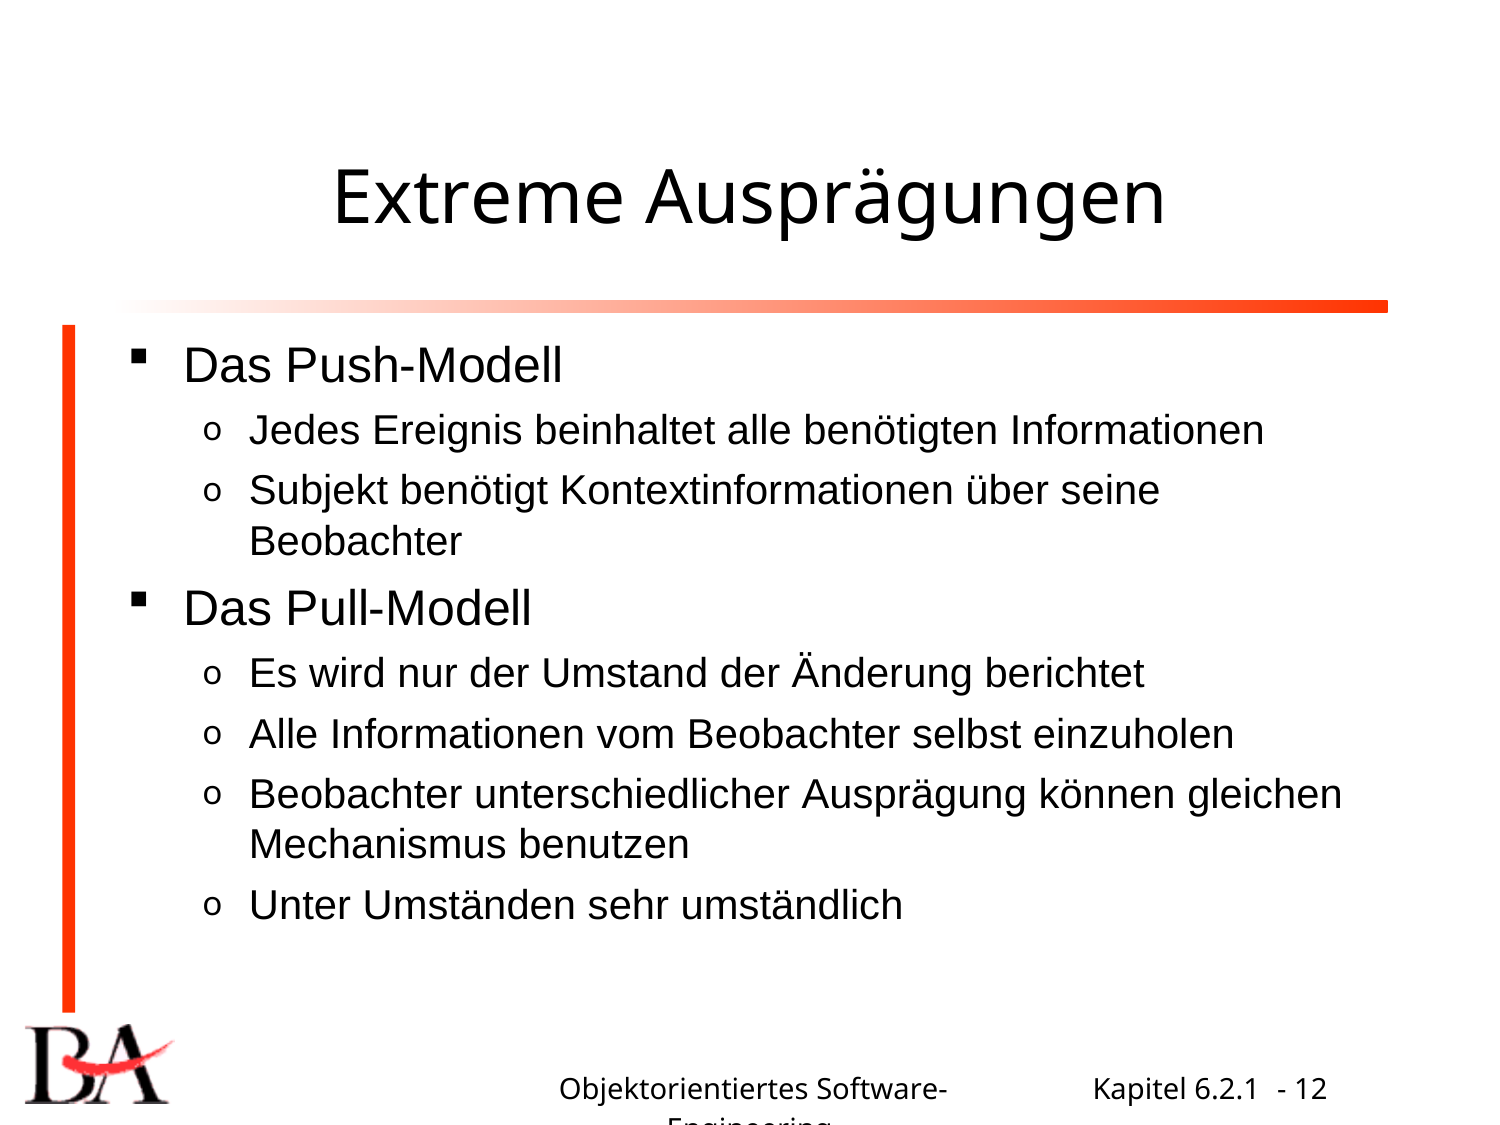

# Extreme Ausprägungen
Das Push-Modell
Jedes Ereignis beinhaltet alle benötigten Informationen
Subjekt benötigt Kontextinformationen über seine Beobachter
Das Pull-Modell
Es wird nur der Umstand der Änderung berichtet
Alle Informationen vom Beobachter selbst einzuholen
Beobachter unterschiedlicher Ausprägung können gleichen Mechanismus benutzen
Unter Umständen sehr umständlich
12